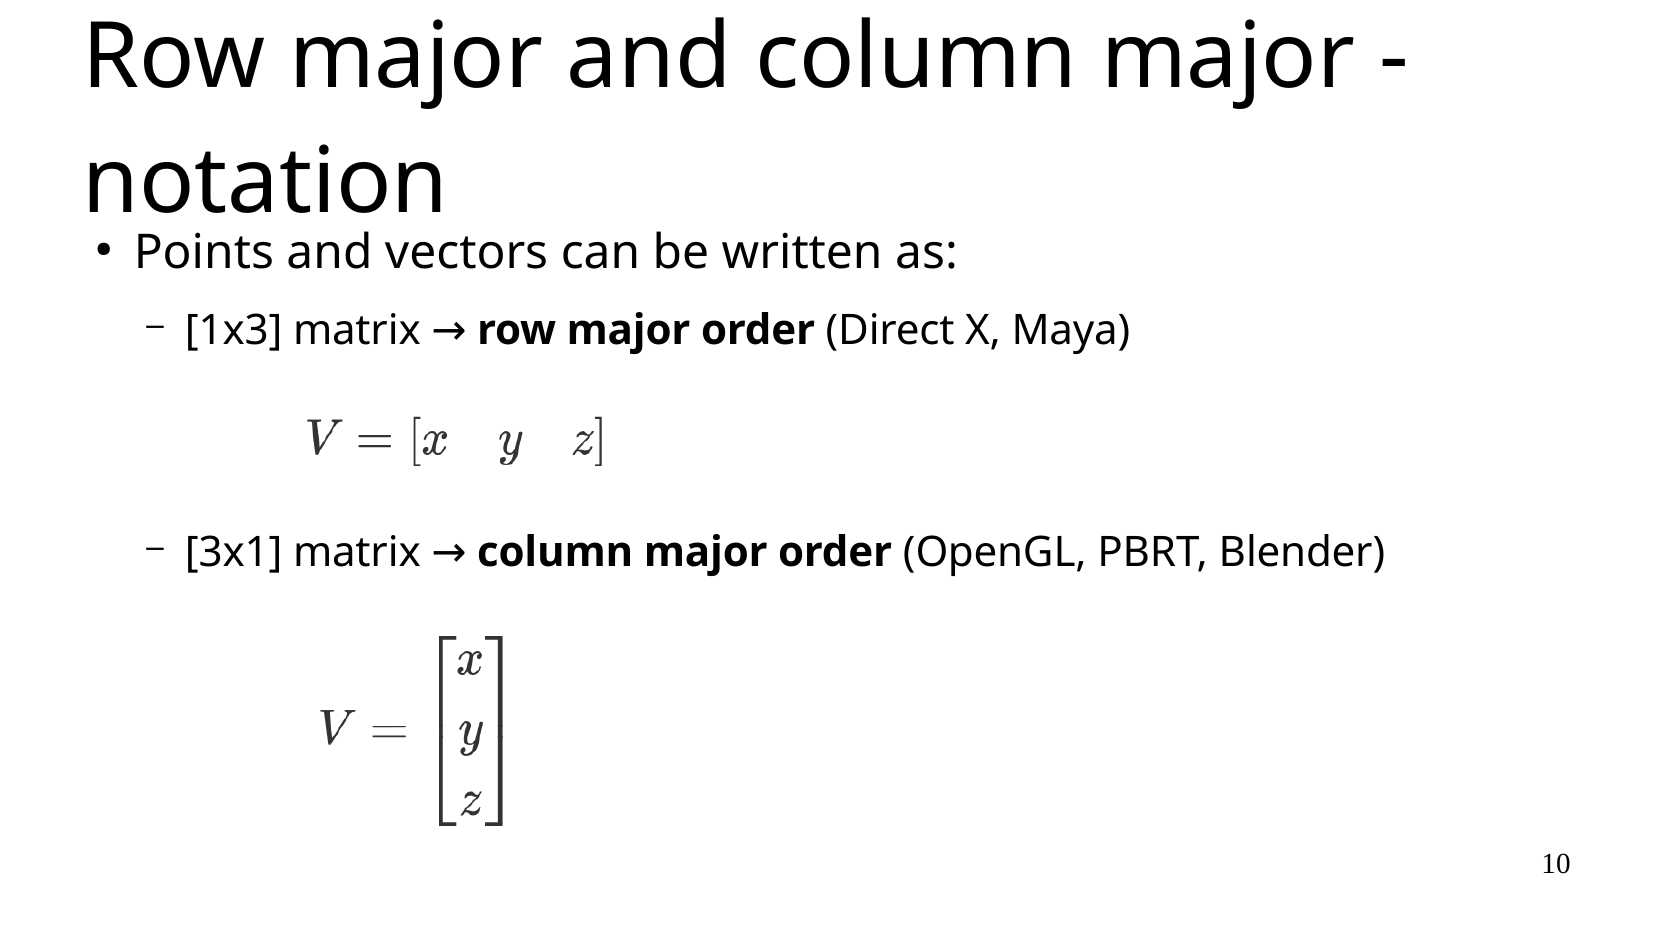

# Row major and column major - notation
Points and vectors can be written as:
[1x3] matrix → row major order (Direct X, Maya)
[3x1] matrix → column major order (OpenGL, PBRT, Blender)
10